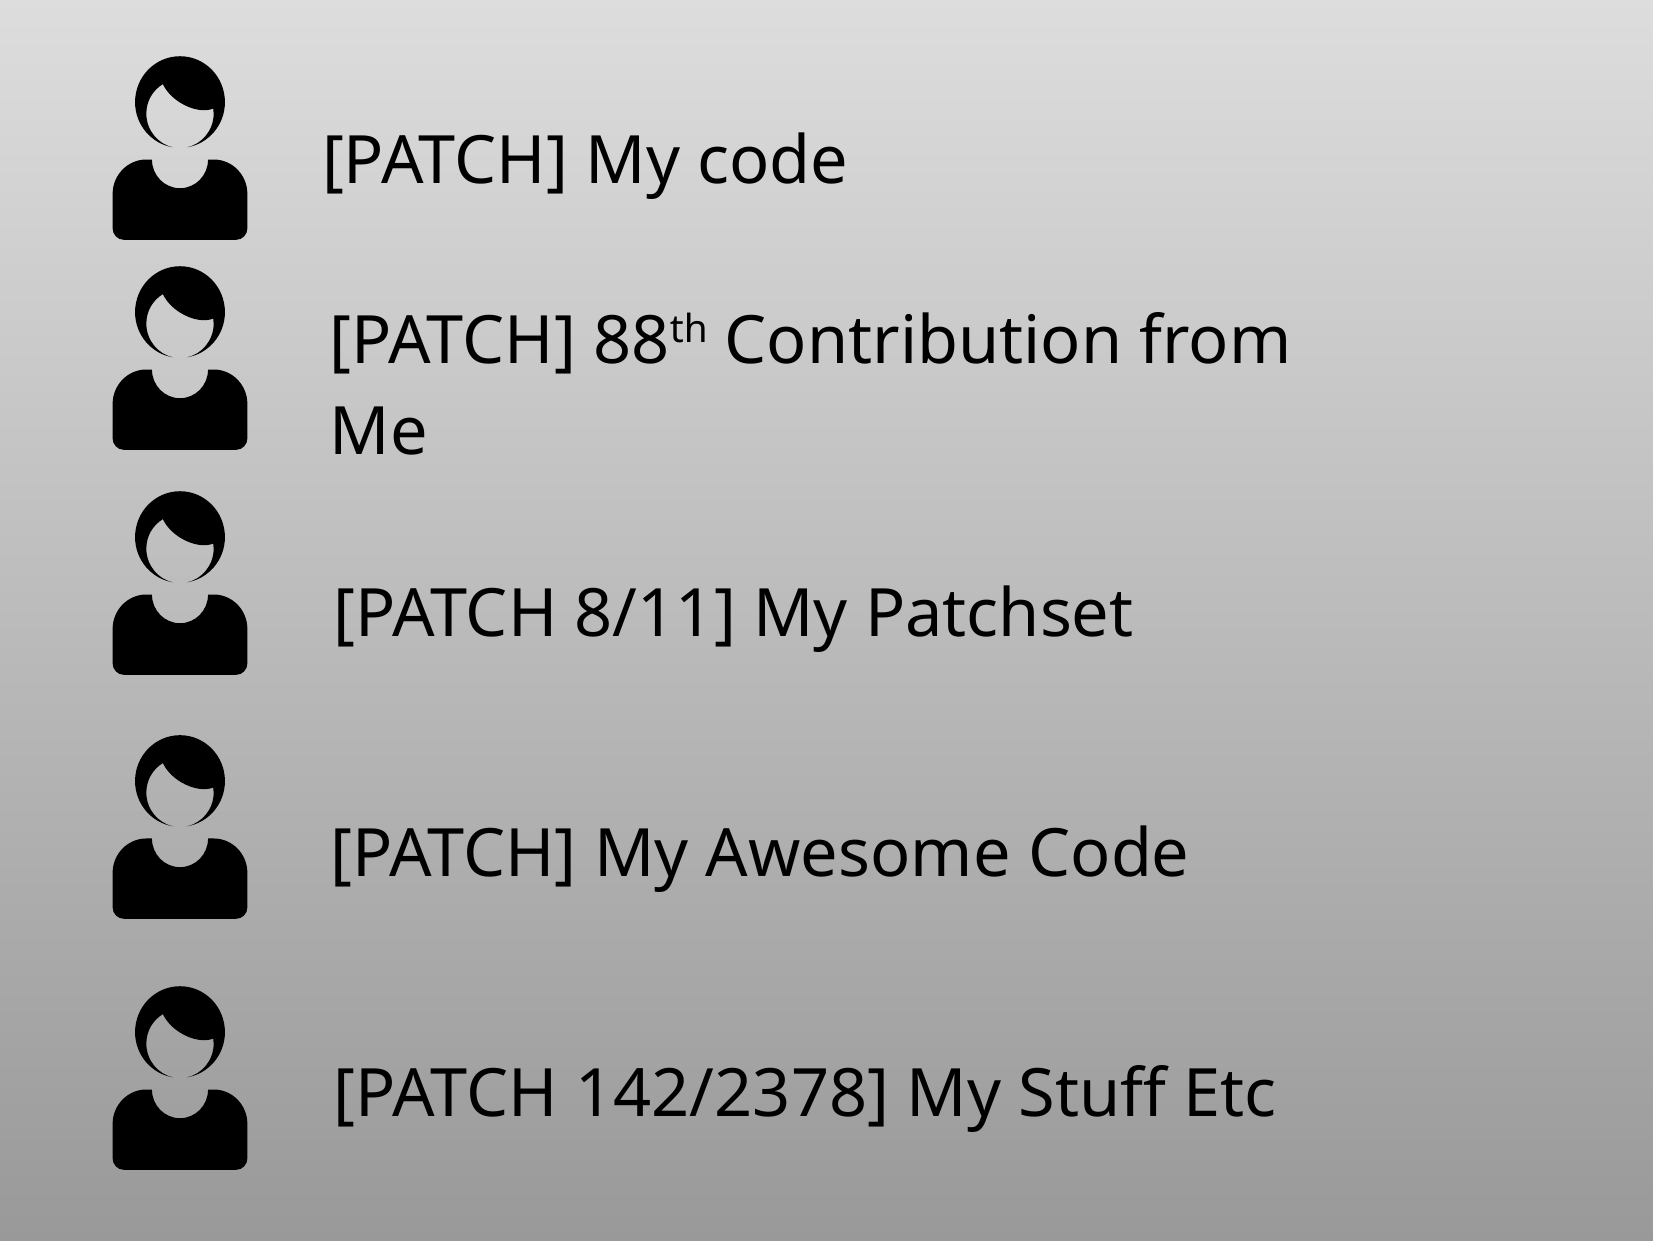

[PATCH] My code
[PATCH] 88th Contribution from
Me
[PATCH 8/11] My Patchset
[PATCH] My Awesome Code
[PATCH 142/2378] My Stuff Etc